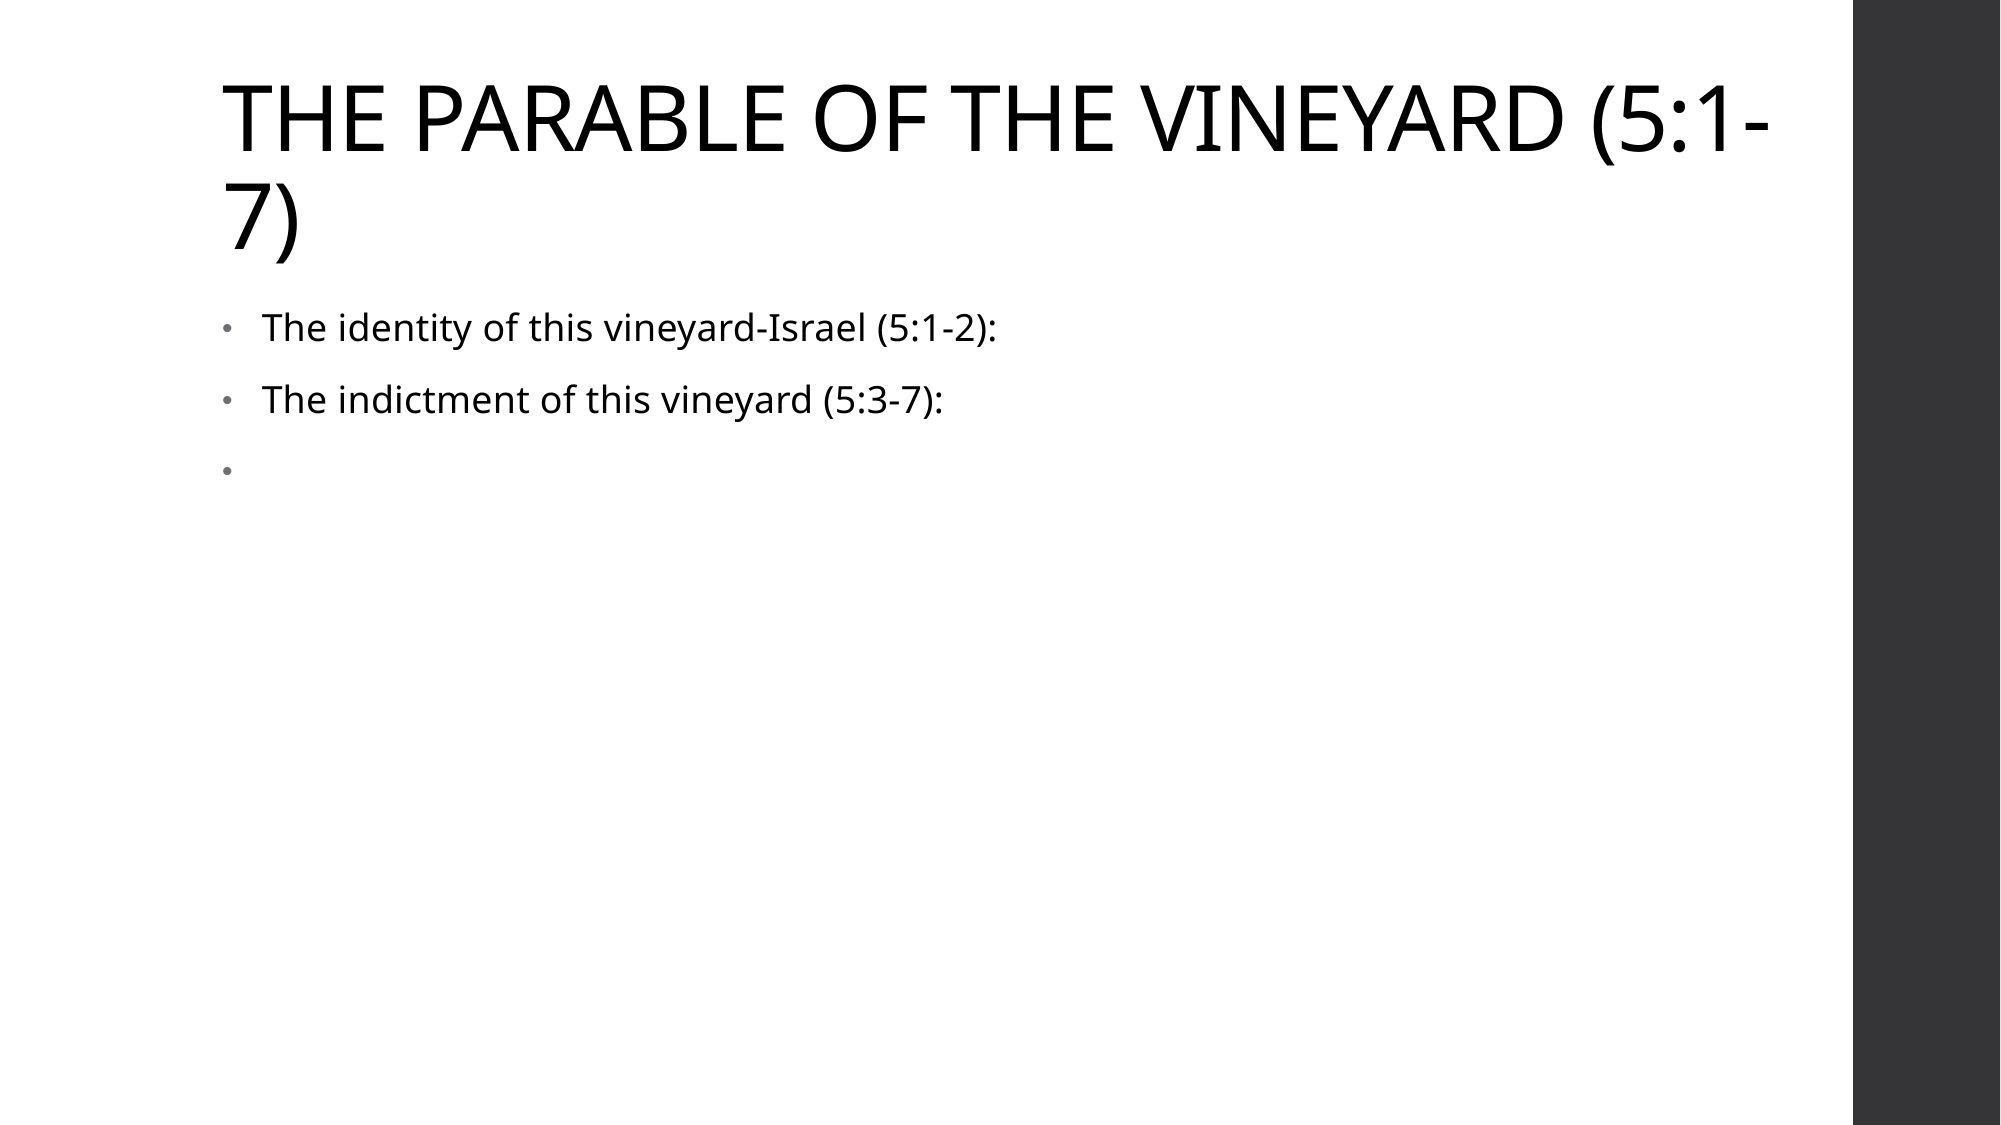

# THE PARABLE OF THE VINEYARD (5:1-7)
 The identity of this vineyard-Israel (5:1-2):
 The indictment of this vineyard (5:3-7):